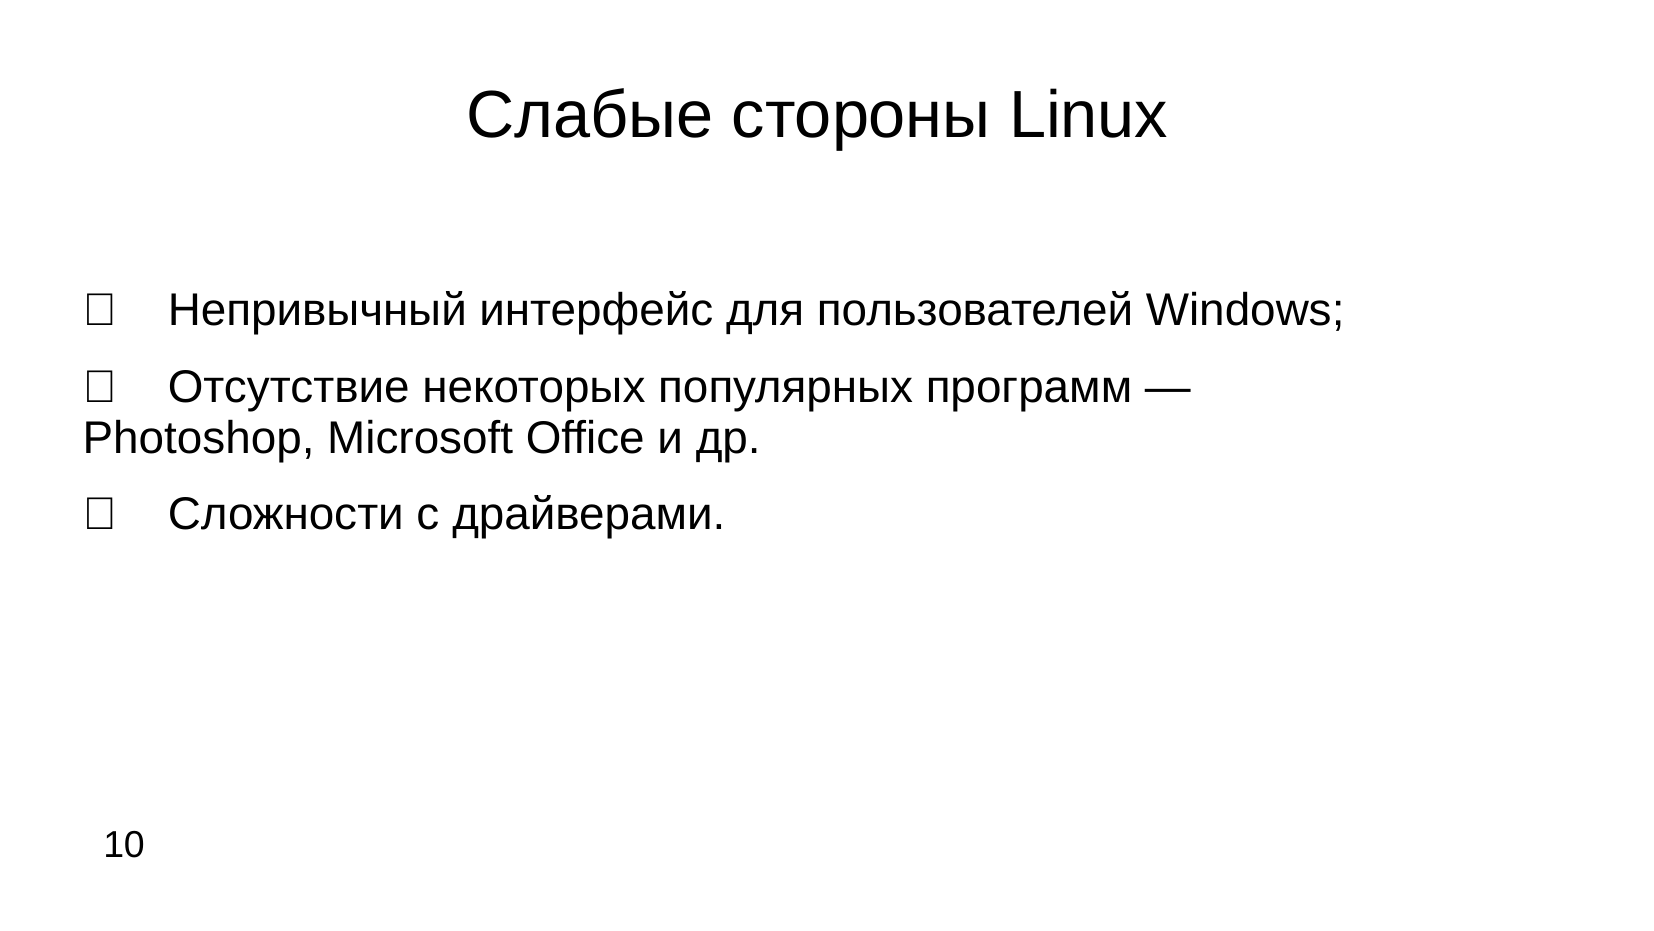

# Слабые стороны Linux
❌ Непривычный интерфейс для пользователей Windows;
❌ Отсутствие некоторых популярных программ — Photoshop, Microsoft Office и др.
❌ Сложности с драйверами.